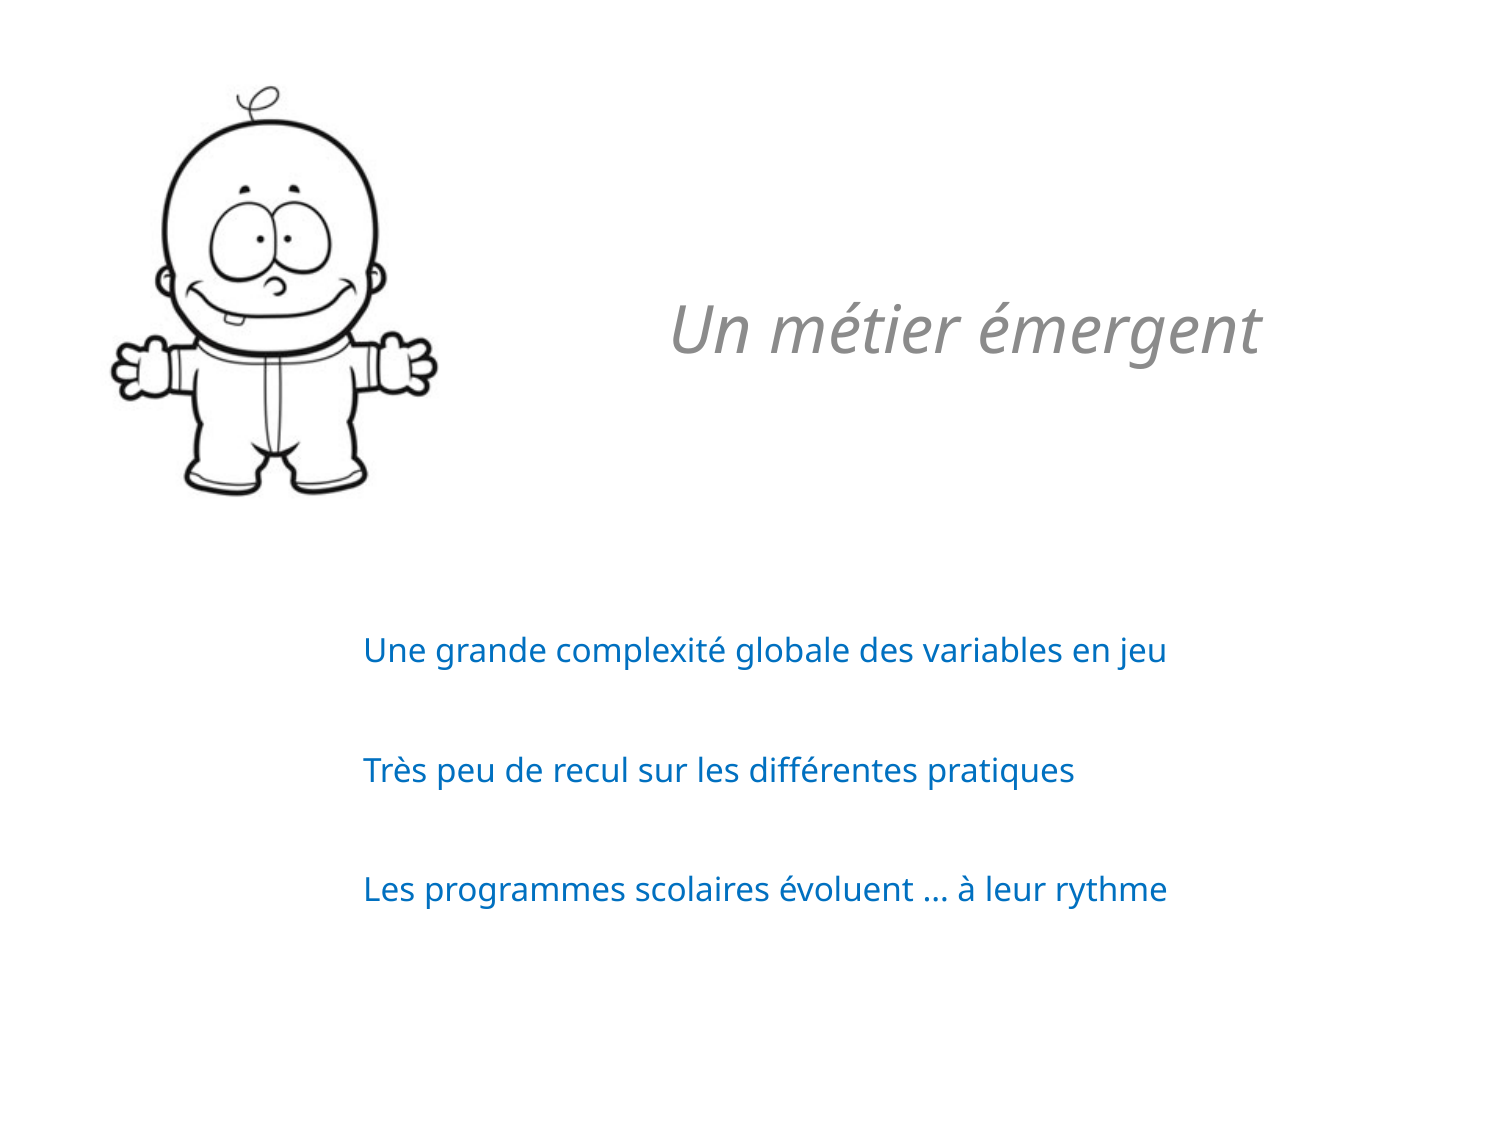

Un métier émergent
Une grande complexité globale des variables en jeu
Très peu de recul sur les différentes pratiques
Les programmes scolaires évoluent … à leur rythme